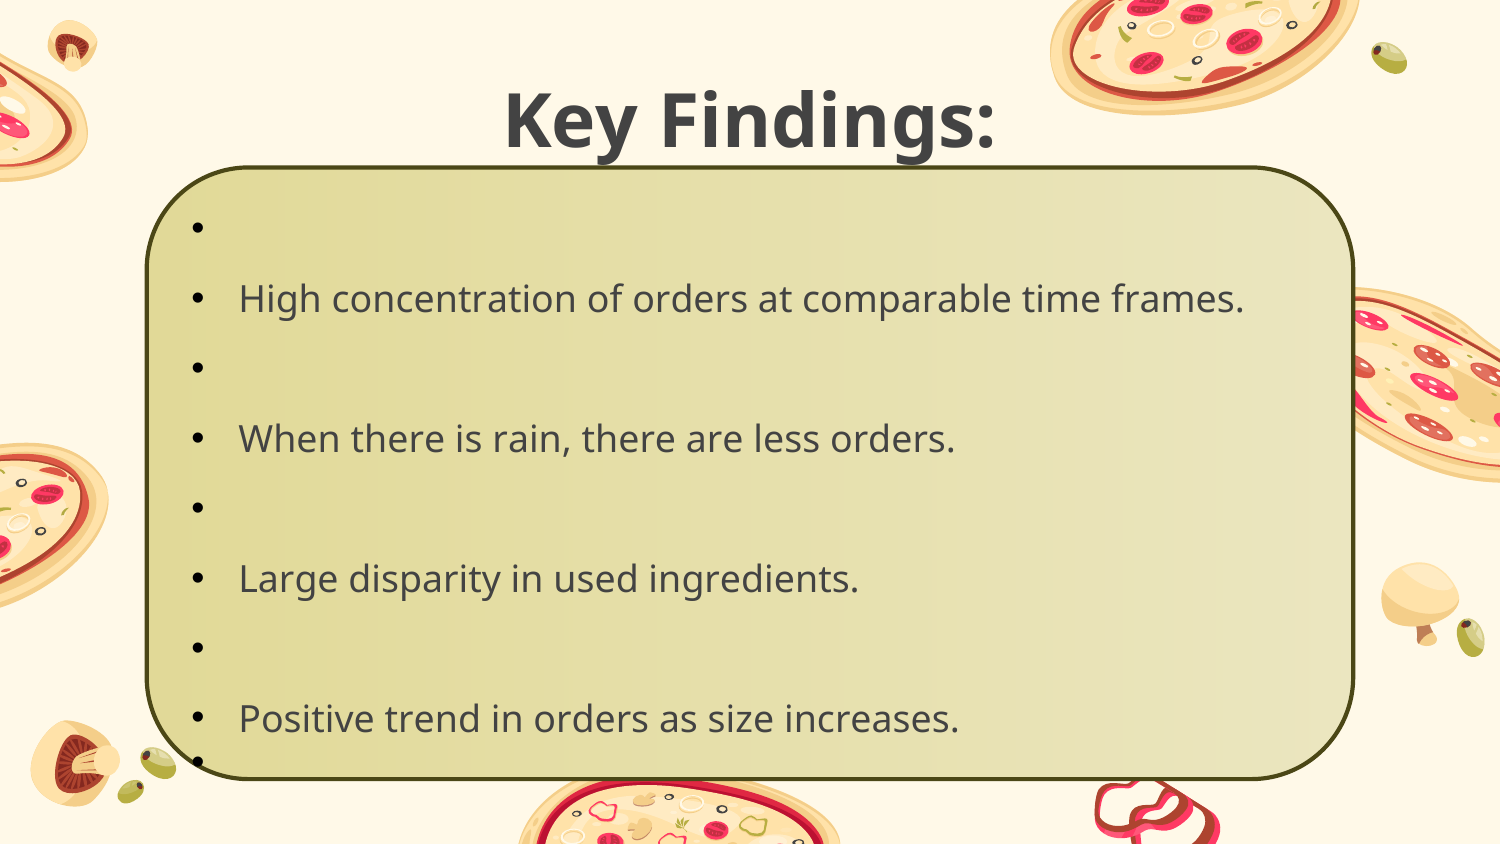

# Key Findings:
High concentration of orders at comparable time frames.
When there is rain, there are less orders.
Large disparity in used ingredients.
Positive trend in orders as size increases.